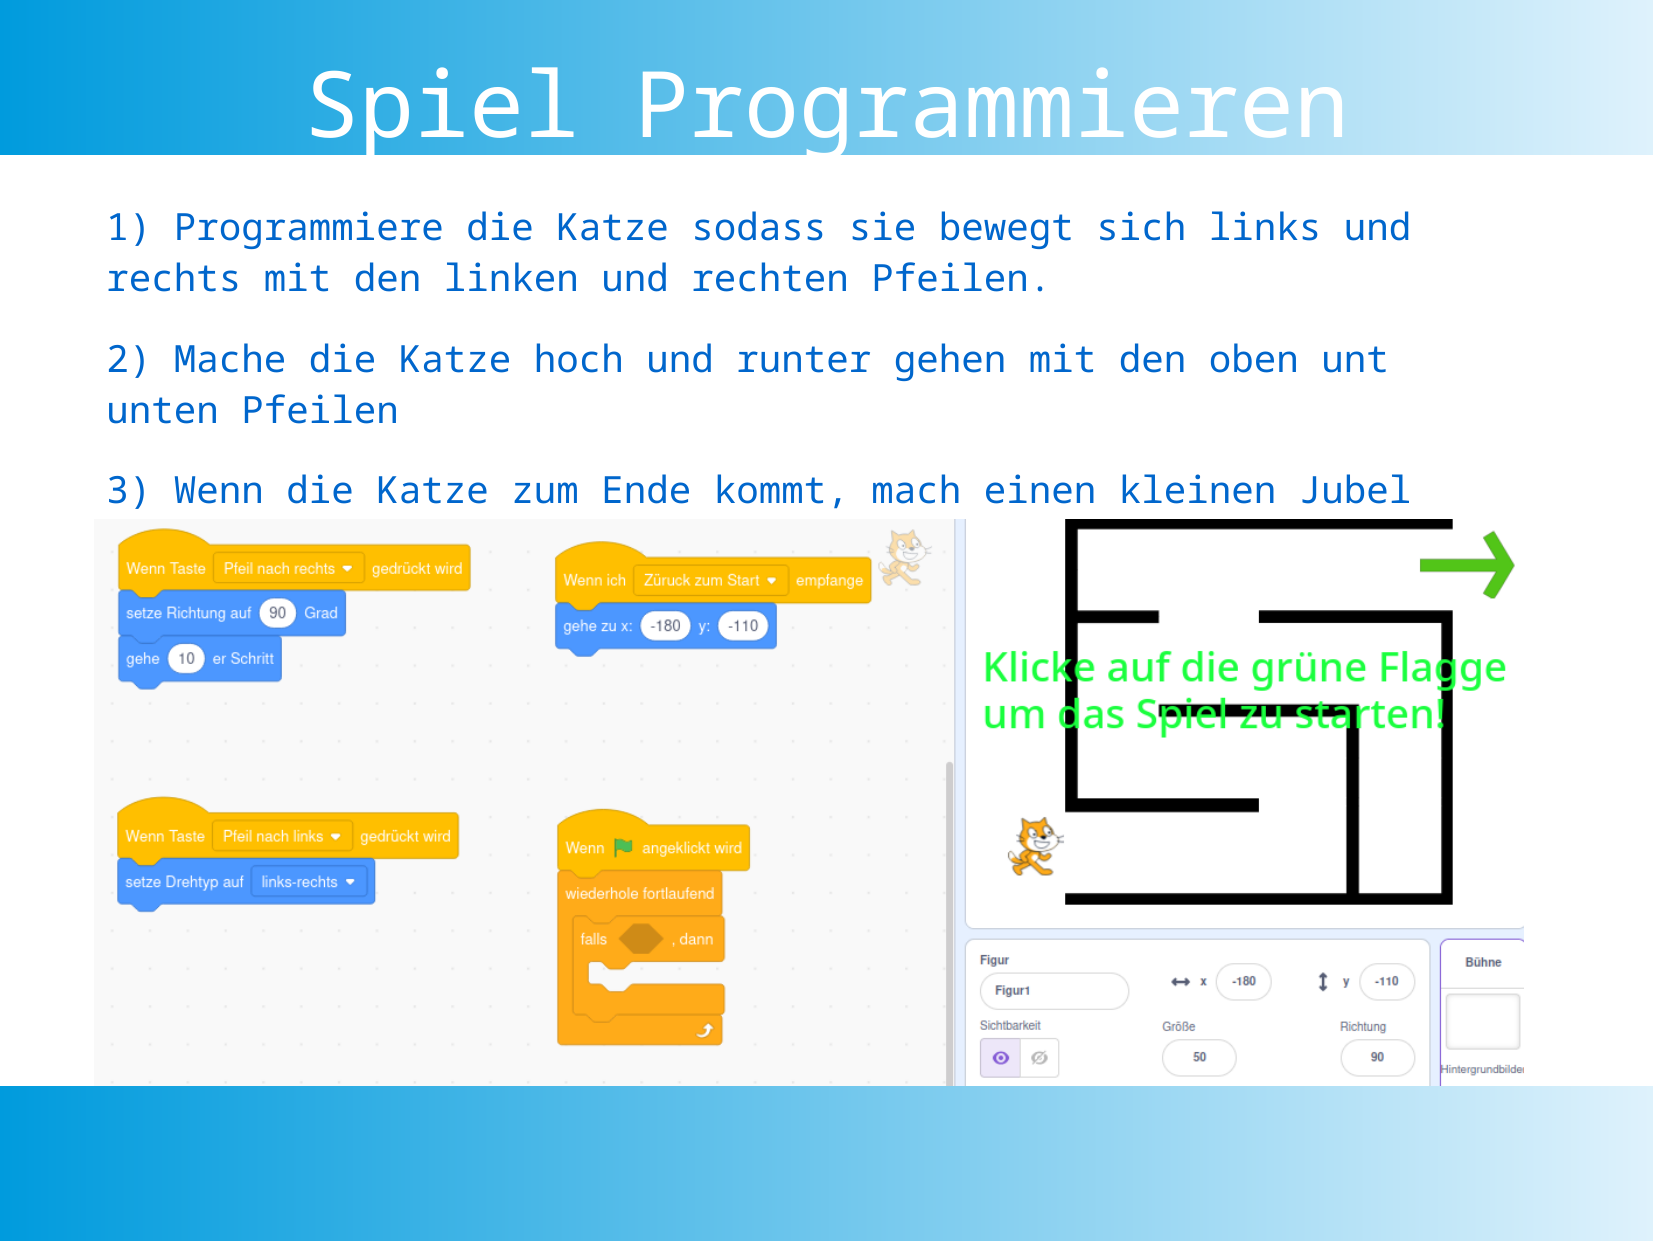

# Spiel Programmieren
1) Programmiere die Katze sodass sie bewegt sich links und rechts mit den linken und rechten Pfeilen.
2) Mache die Katze hoch und runter gehen mit den oben unt unten Pfeilen
3) Wenn die Katze zum Ende kommt, mach einen kleinen Jubel